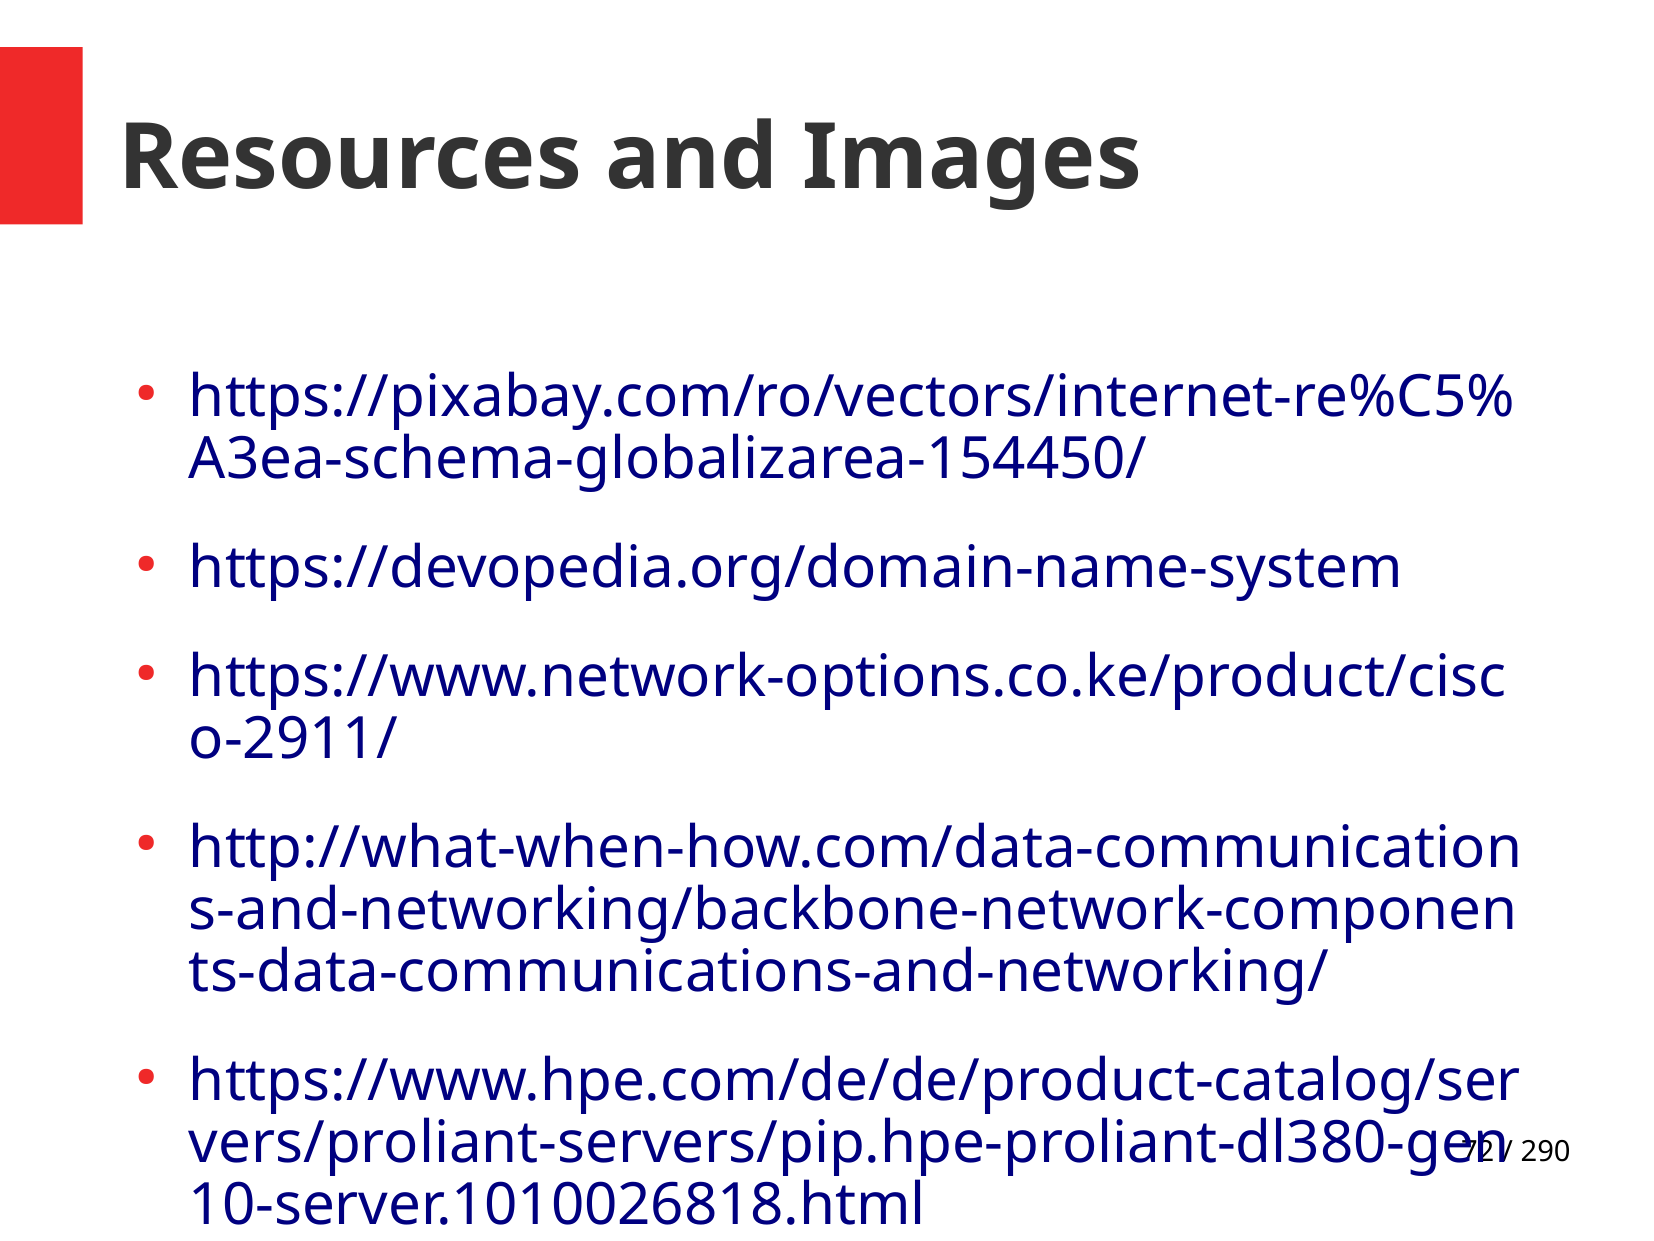

# Resources and Images
https://pixabay.com/ro/vectors/internet-re%C5%A3ea-schema-globalizarea-154450/
https://devopedia.org/domain-name-system
https://www.network-options.co.ke/product/cisco-2911/
http://what-when-how.com/data-communications-and-networking/backbone-network-components-data-communications-and-networking/
https://www.hpe.com/de/de/product-catalog/servers/proliant-servers/pip.hpe-proliant-dl380-gen10-server.1010026818.html
72